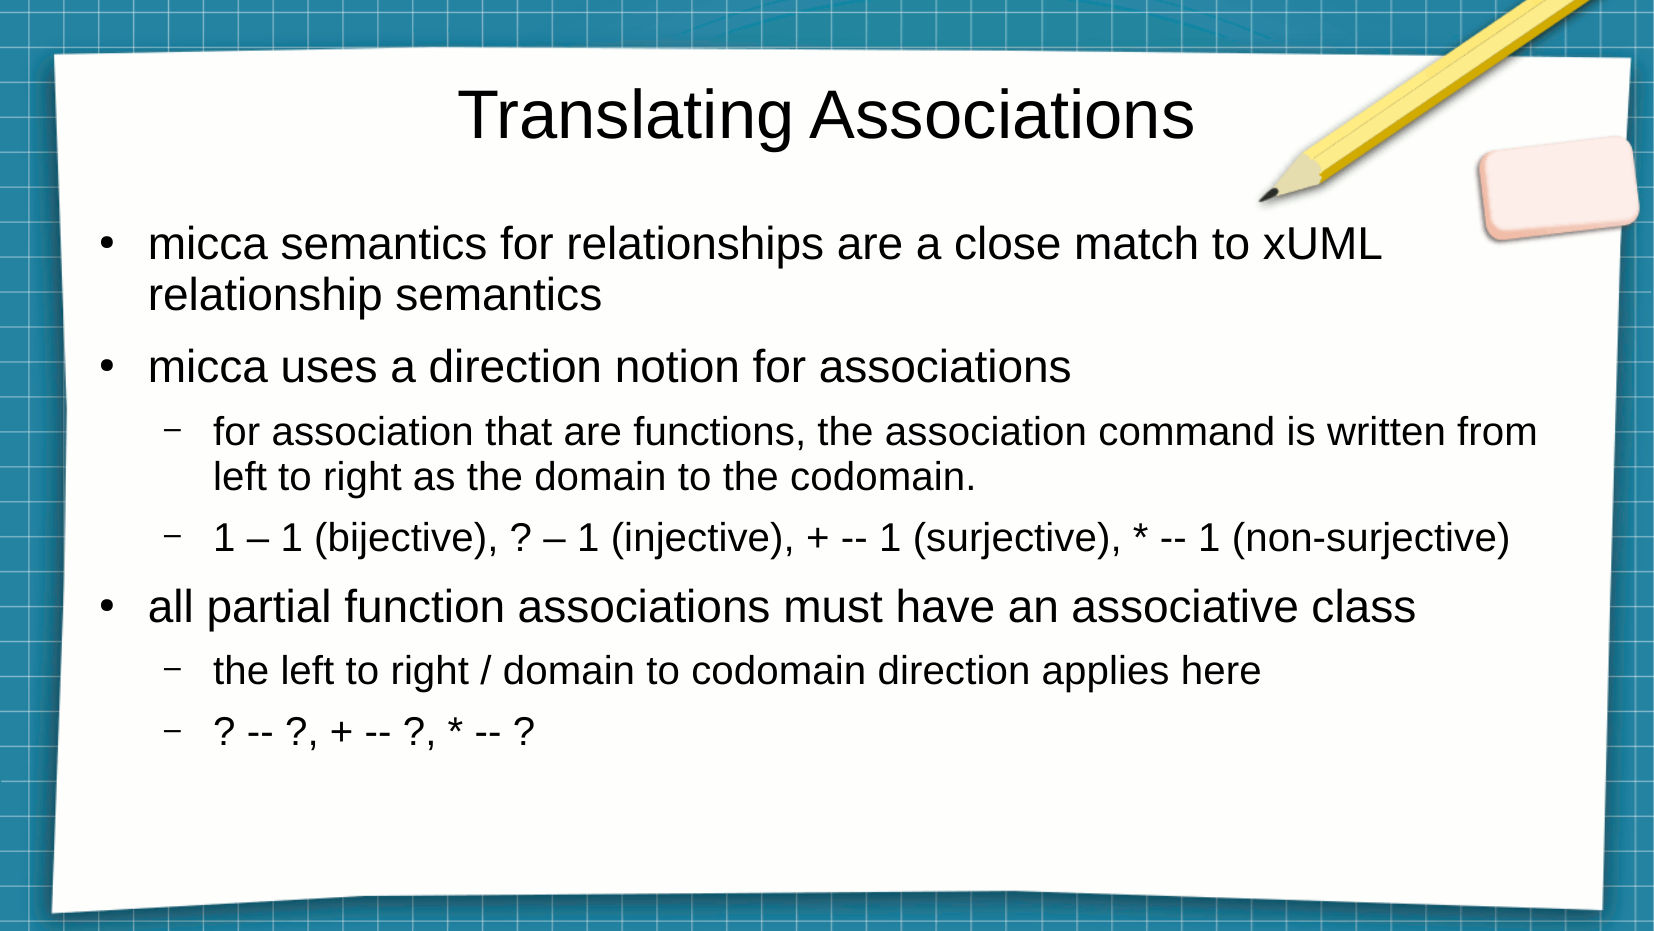

# Translating Associations
micca semantics for relationships are a close match to xUML relationship semantics
micca uses a direction notion for associations
for association that are functions, the association command is written from left to right as the domain to the codomain.
1 – 1 (bijective), ? – 1 (injective), + -- 1 (surjective), * -- 1 (non-surjective)
all partial function associations must have an associative class
the left to right / domain to codomain direction applies here
? -- ?, + -- ?, * -- ?